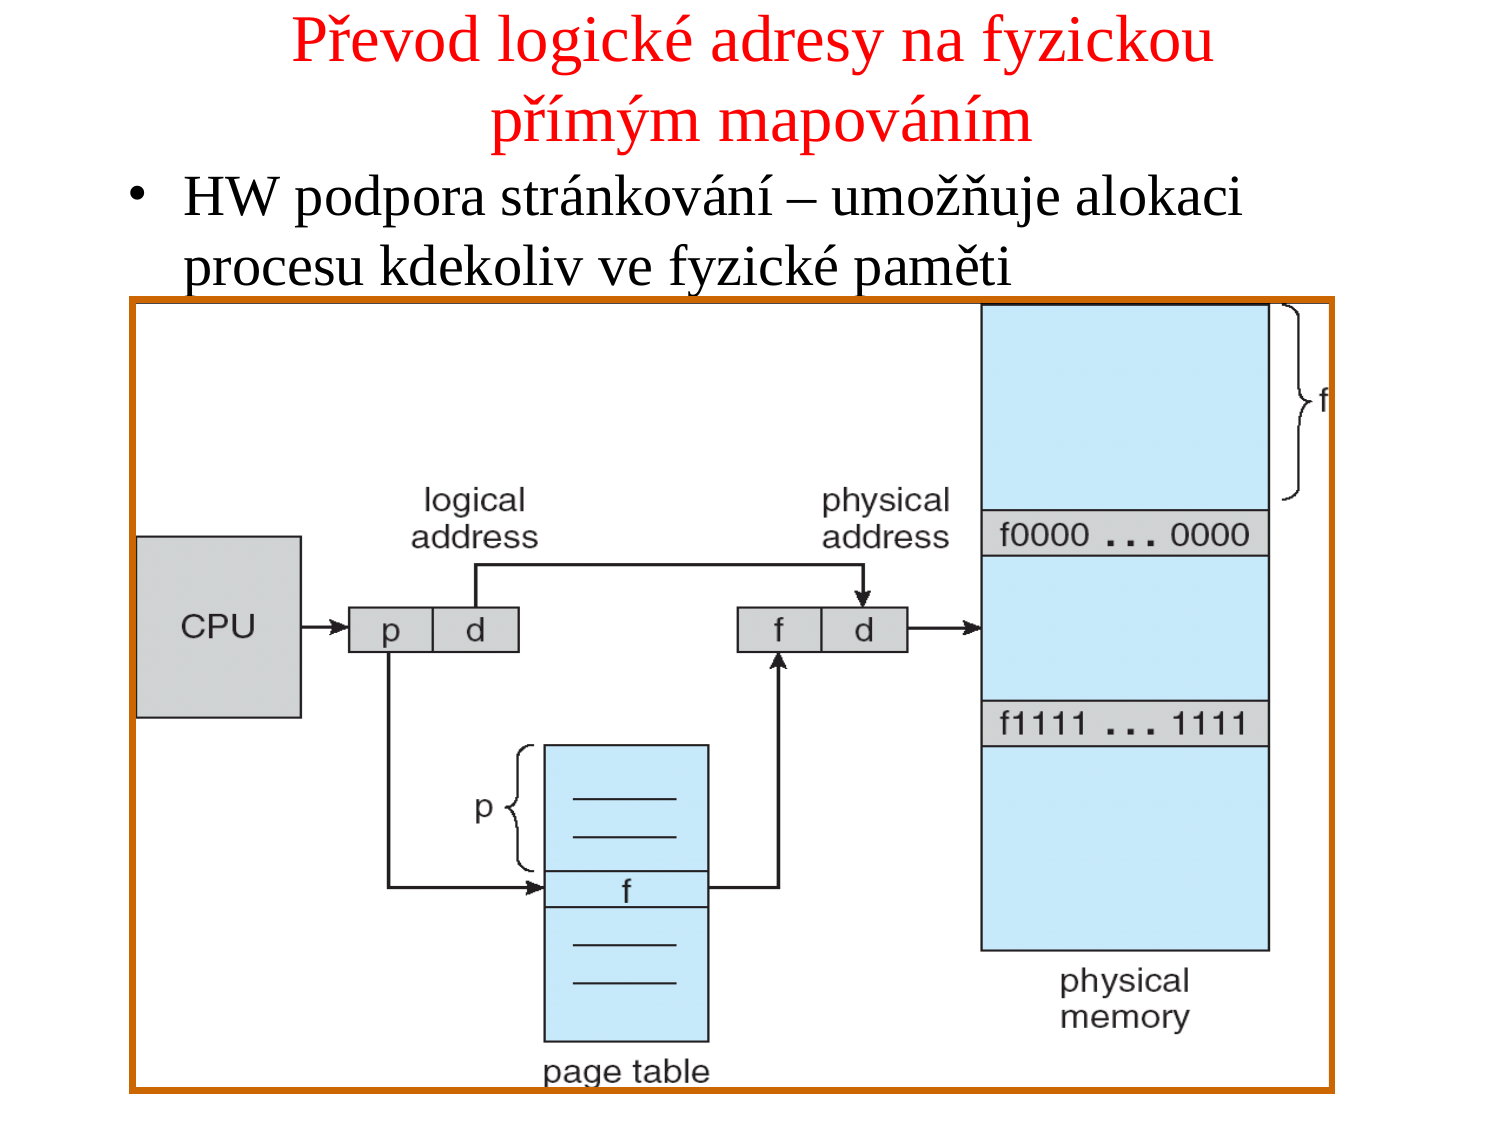

# Převod logické adresy na fyzickou přímým mapováním
HW podpora stránkování – umožňuje alokaci procesu kdekoliv ve fyzické paměti
16